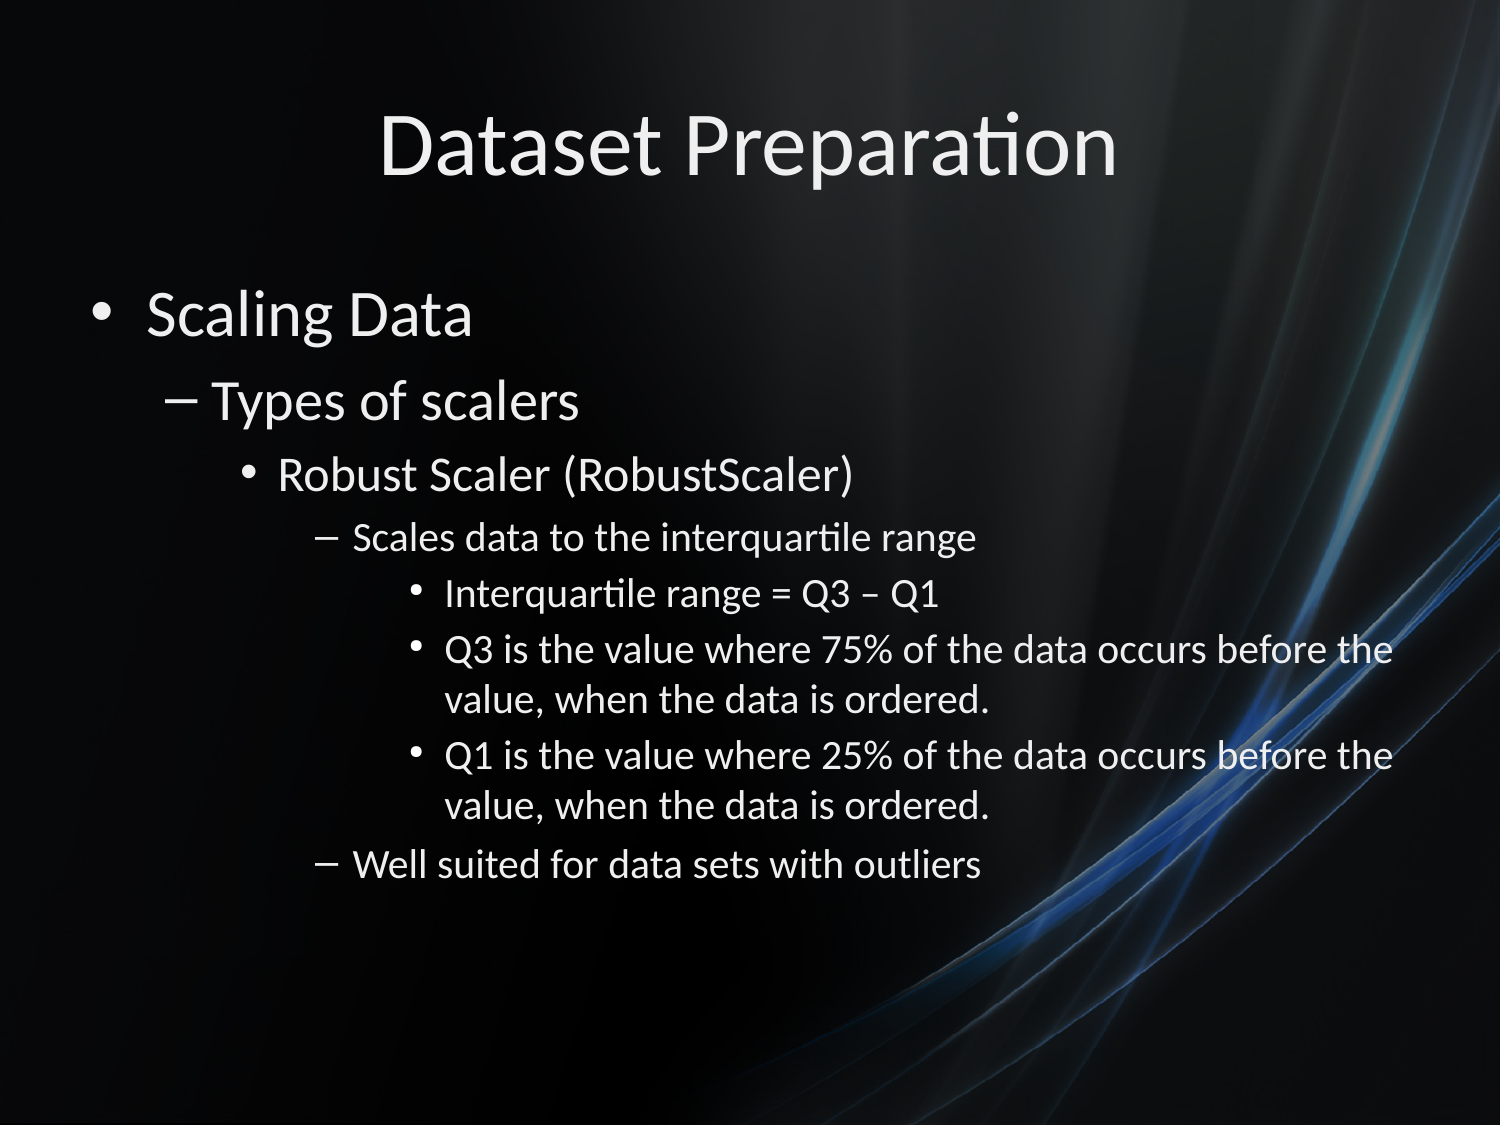

# Dataset Preparation
Scaling Data
Types of scalers
Robust Scaler (RobustScaler)
Scales data to the interquartile range
Interquartile range = Q3 – Q1
Q3 is the value where 75% of the data occurs before the value, when the data is ordered.
Q1 is the value where 25% of the data occurs before the value, when the data is ordered.
Well suited for data sets with outliers